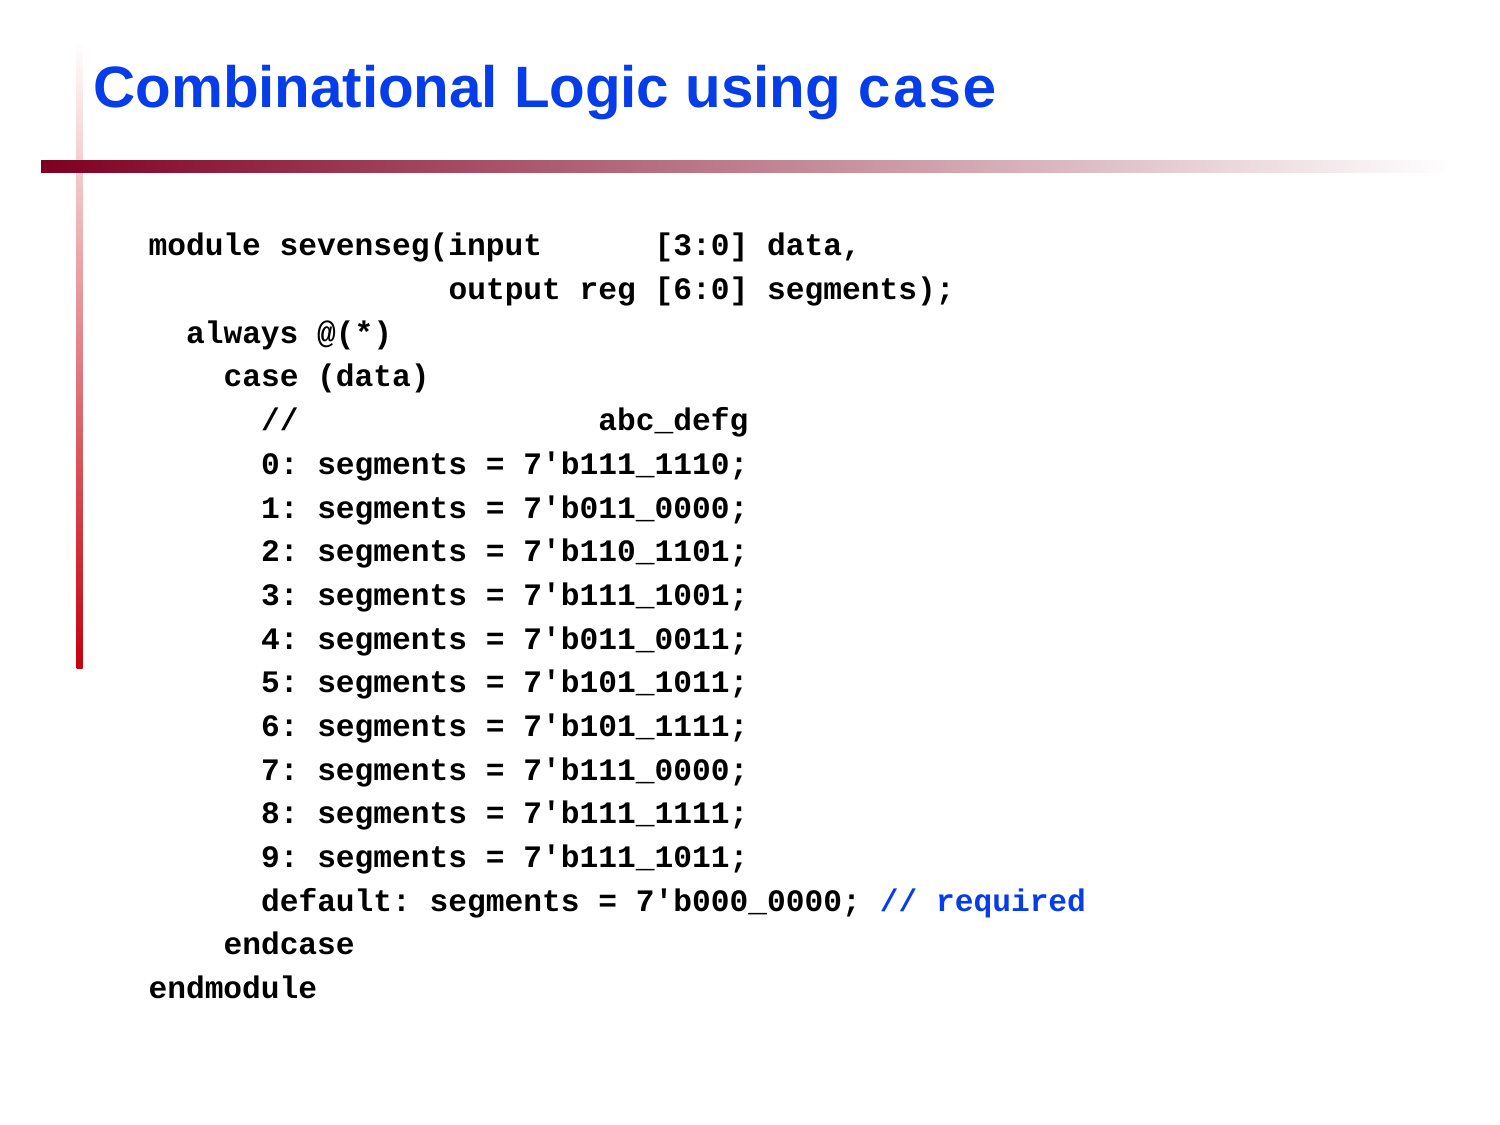

# Combinational Logic using case
module sevenseg(input [3:0] data,
 output reg [6:0] segments);
 always @(*)
 case (data)
 // abc_defg
 0: segments = 7'b111_1110;
 1: segments = 7'b011_0000;
 2: segments = 7'b110_1101;
 3: segments = 7'b111_1001;
 4: segments = 7'b011_0011;
 5: segments = 7'b101_1011;
 6: segments = 7'b101_1111;
 7: segments = 7'b111_0000;
 8: segments = 7'b111_1111;
 9: segments = 7'b111_1011;
 default: segments = 7'b000_0000; // required
 endcase
endmodule